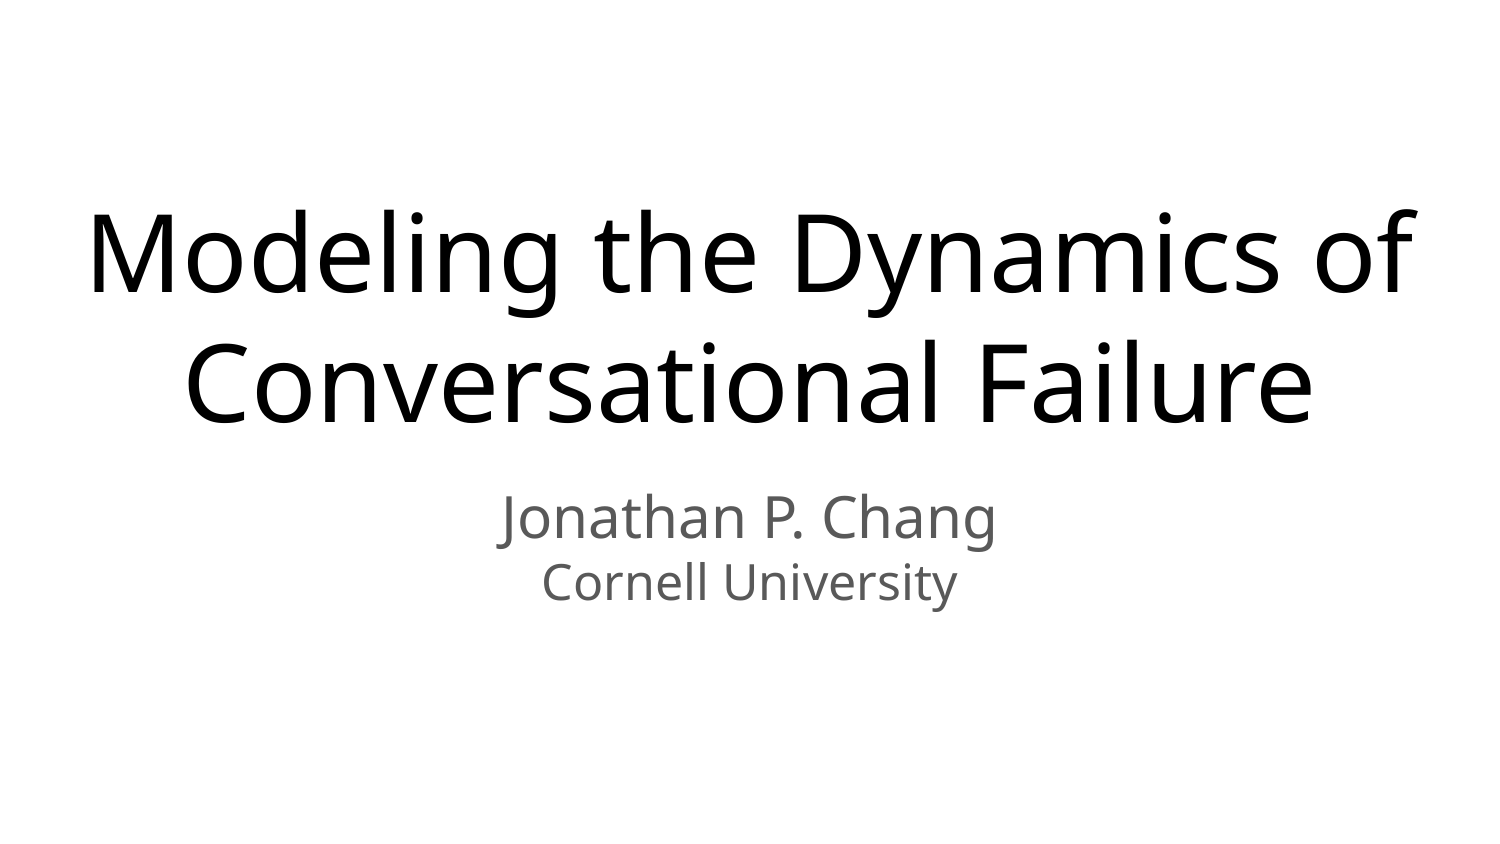

# Modeling the Dynamics of Conversational Failure
Jonathan P. Chang
Cornell University